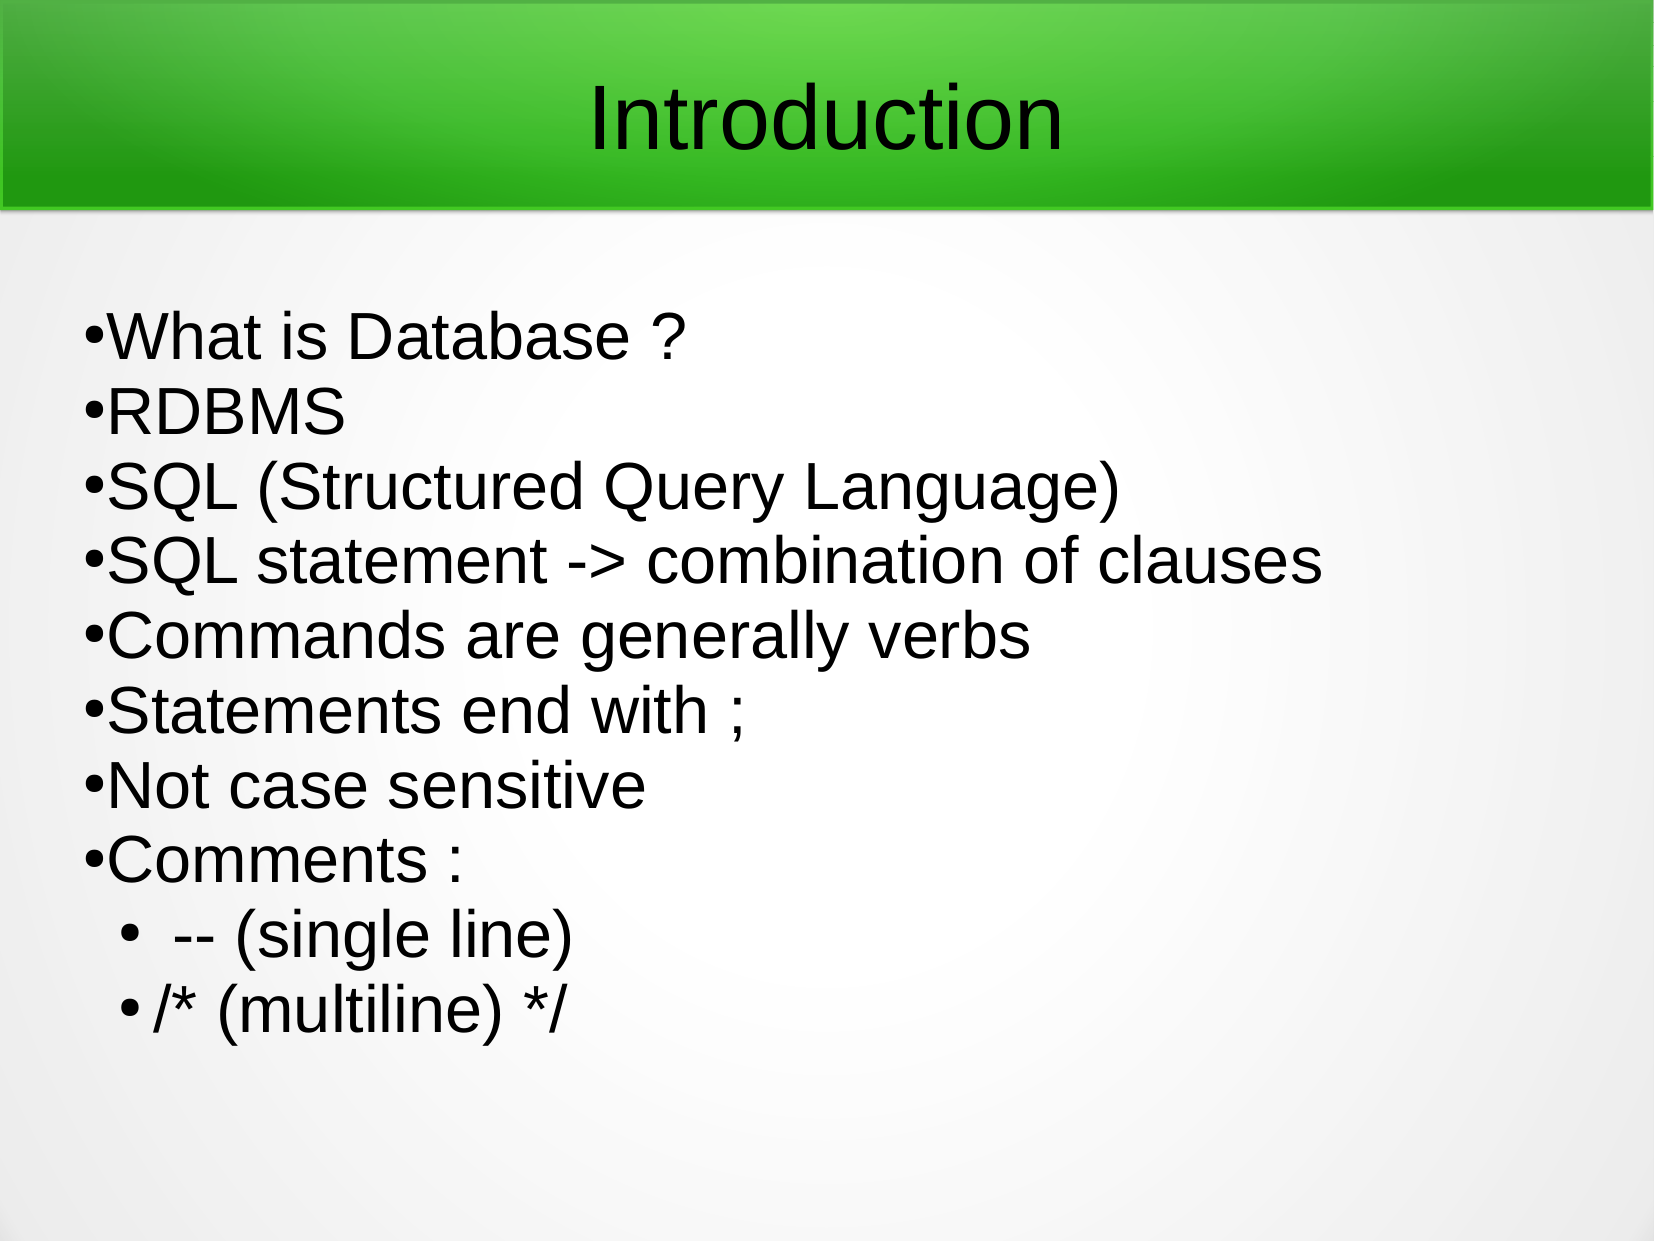

# Introduction
What is Database ?
RDBMS
SQL (Structured Query Language)
SQL statement -> combination of clauses
Commands are generally verbs
Statements end with ;
Not case sensitive
Comments :
 -- (single line)
/* (multiline) */